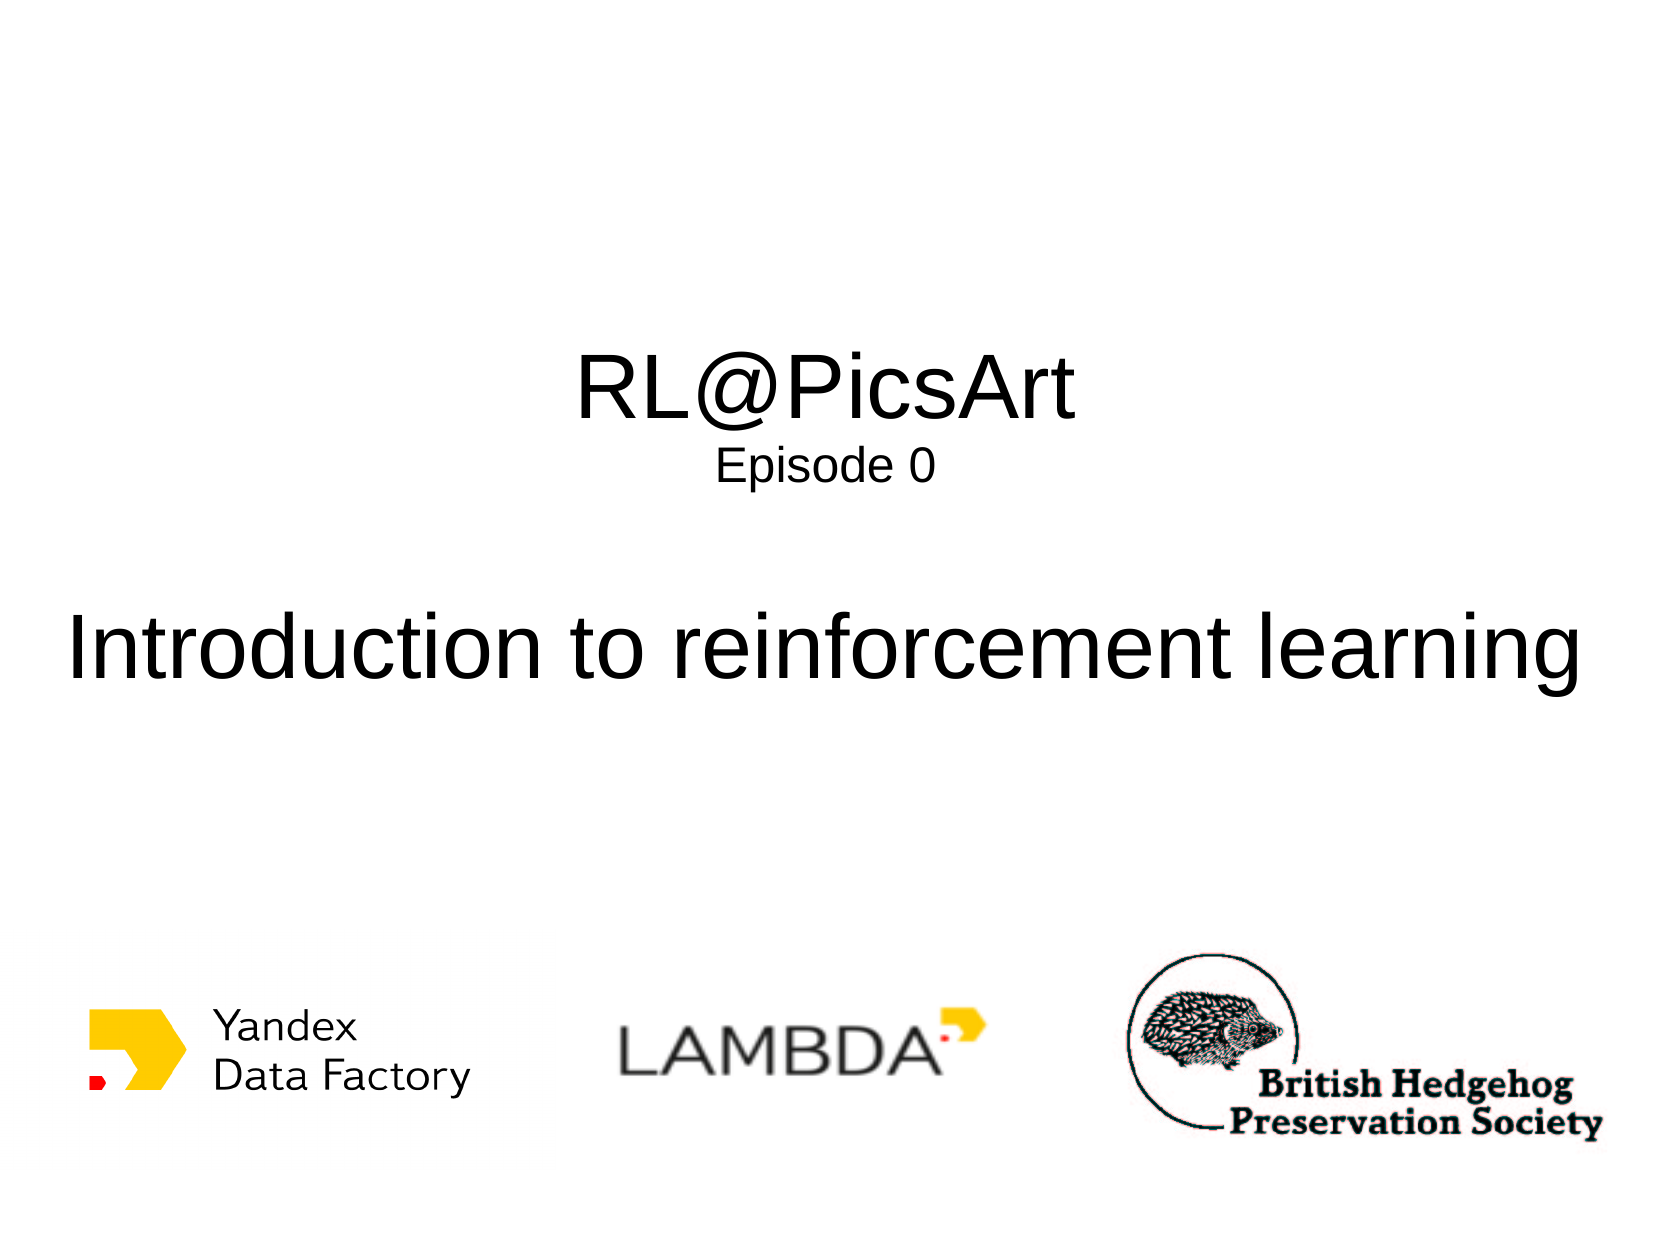

RL@PicsArt
Episode 0
Introduction to reinforcement learning
1